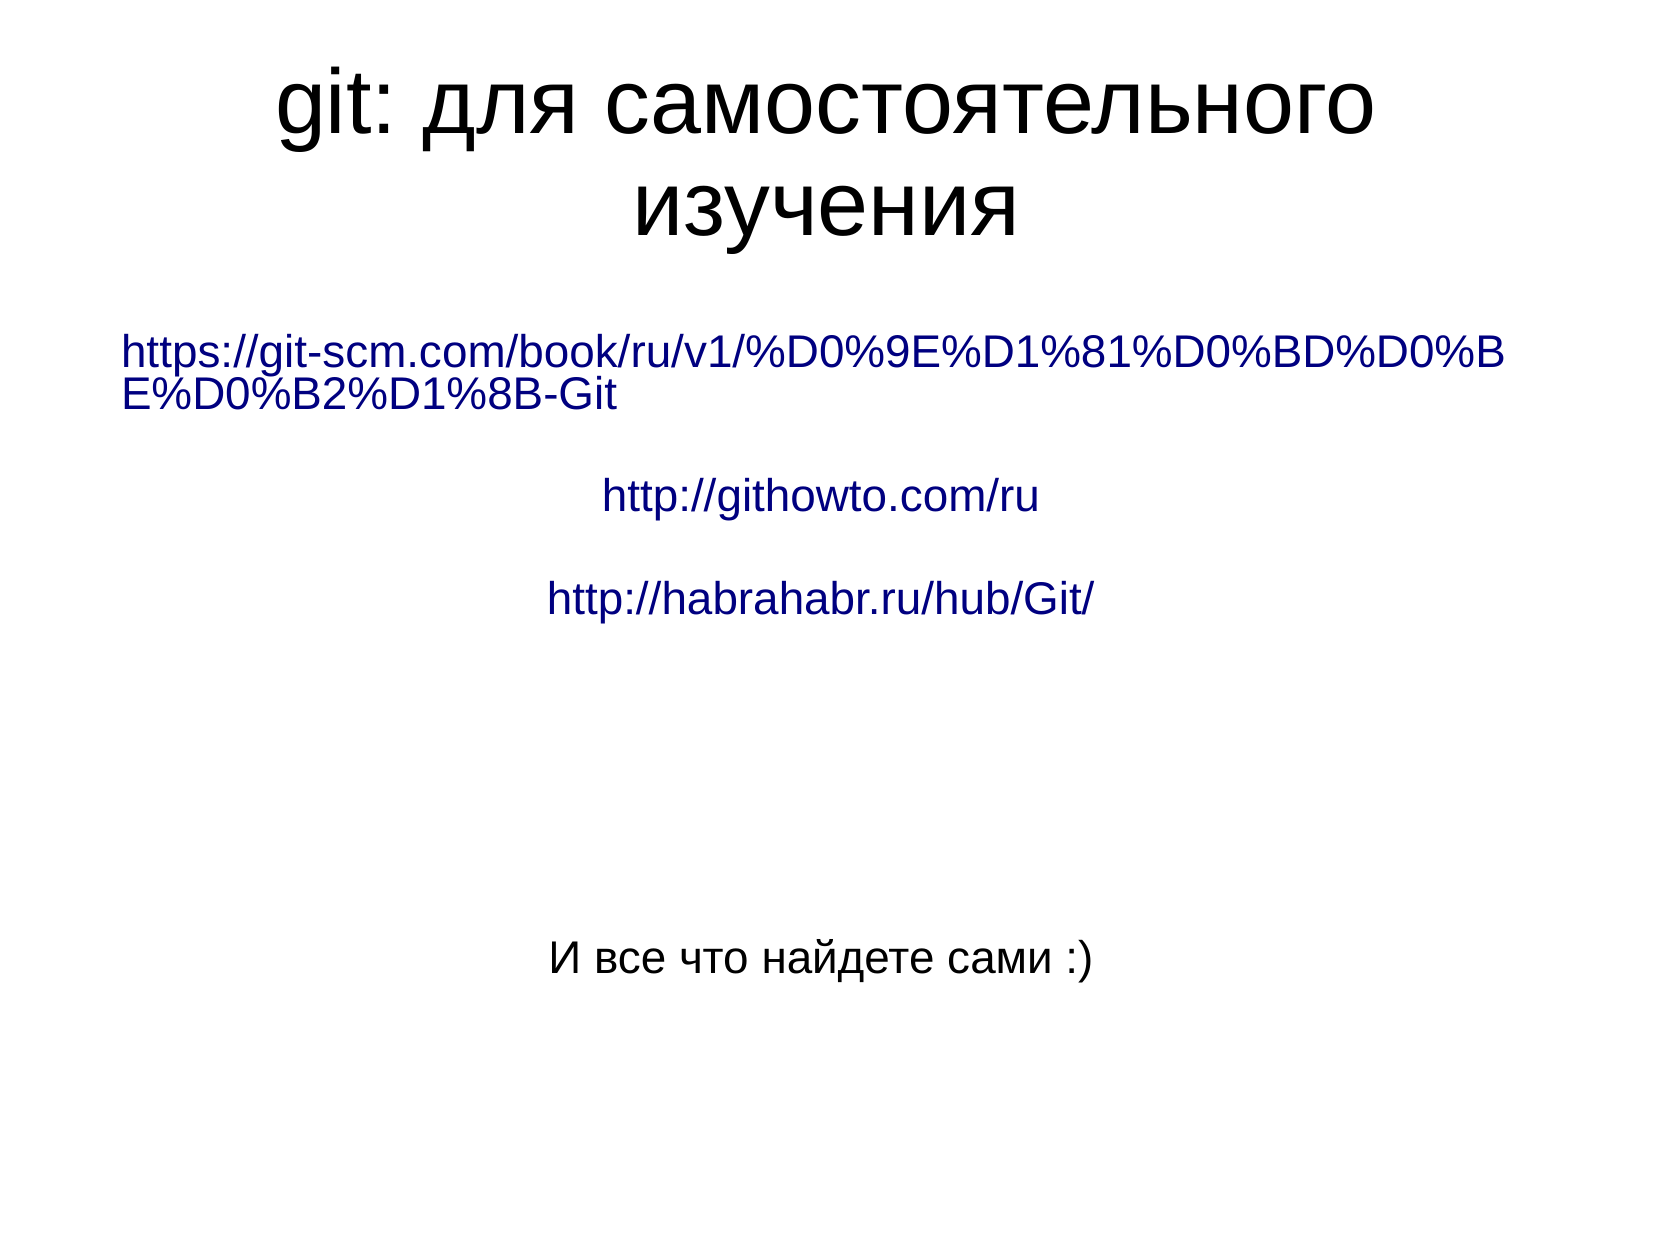

# git: для самостоятельного изучения
https://git-scm.com/book/ru/v1/%D0%9E%D1%81%D0%BD%D0%BE%D0%B2%D1%8B-Git
http://githowto.com/ru
http://habrahabr.ru/hub/Git/
И все что найдете сами :)